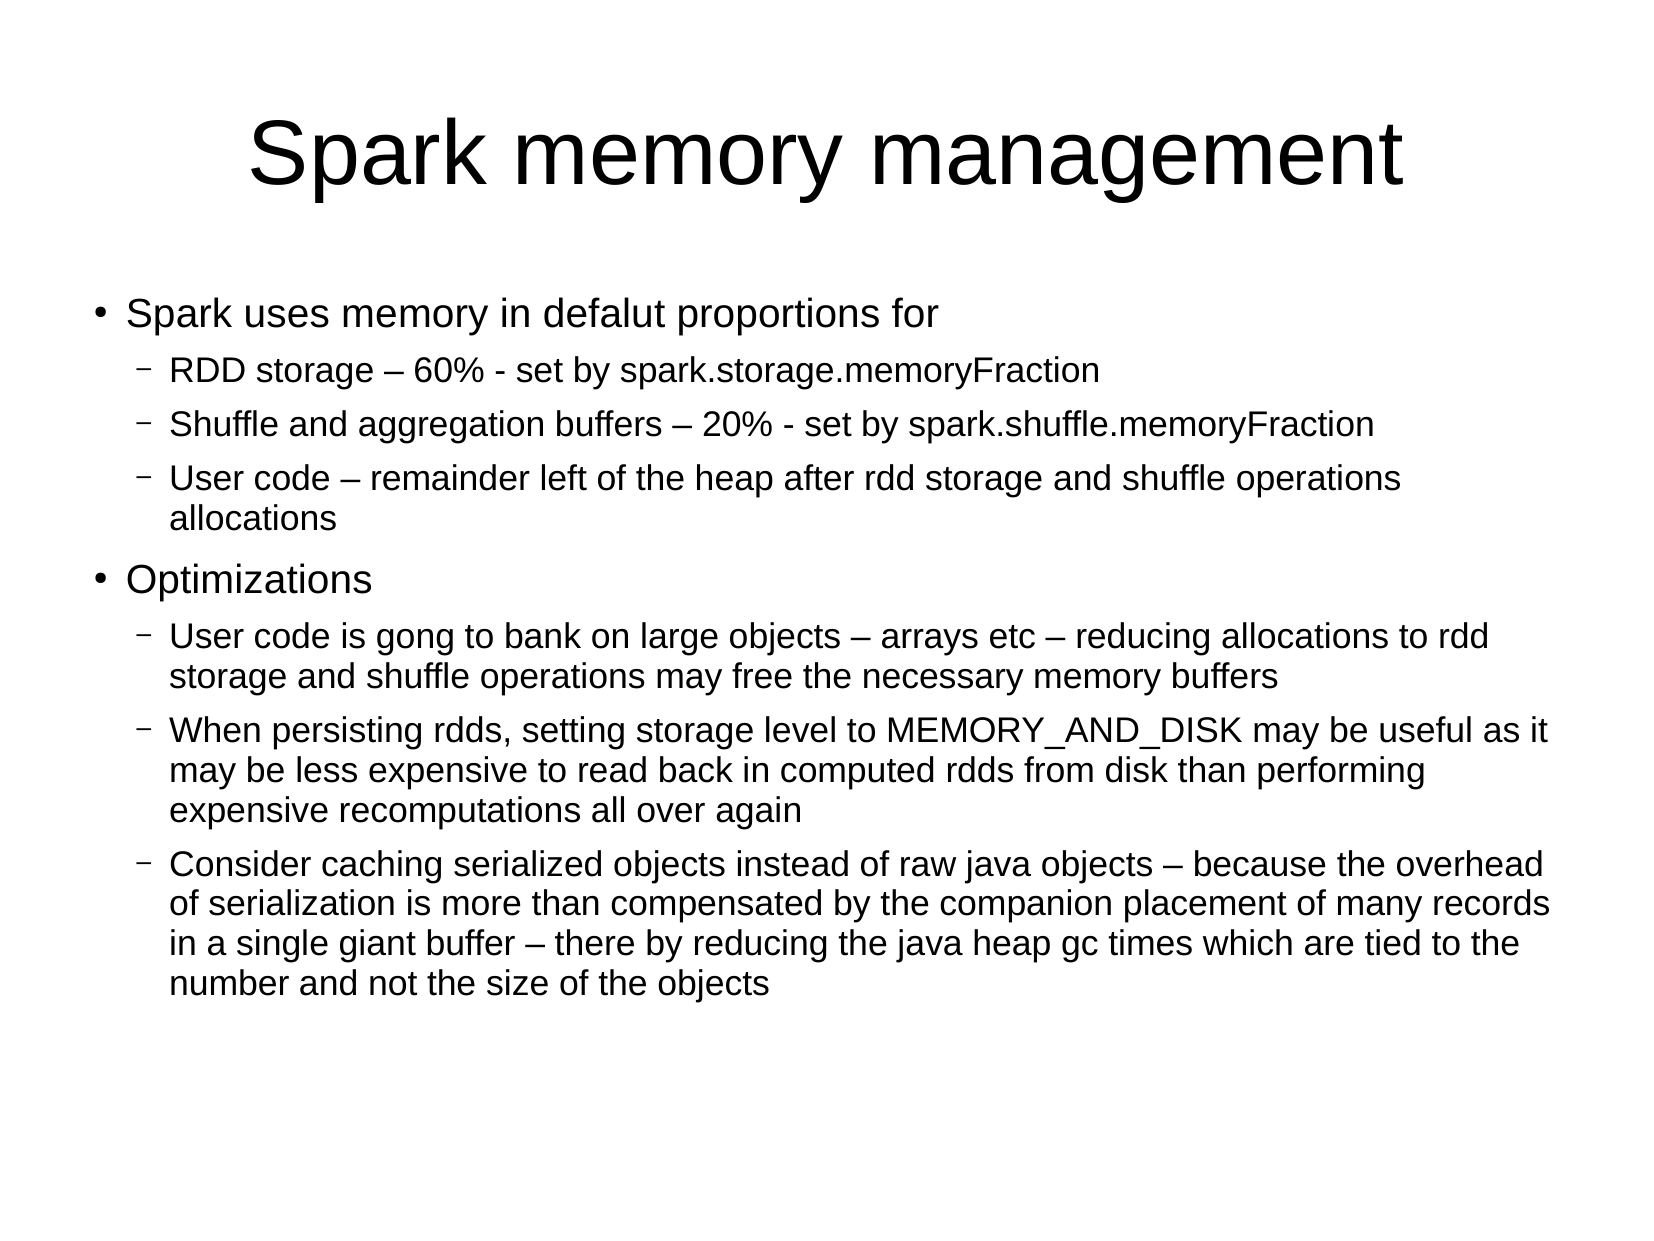

# Spark memory management
Spark uses memory in defalut proportions for
RDD storage – 60% - set by spark.storage.memoryFraction
Shuffle and aggregation buffers – 20% - set by spark.shuffle.memoryFraction
User code – remainder left of the heap after rdd storage and shuffle operations allocations
Optimizations
User code is gong to bank on large objects – arrays etc – reducing allocations to rdd storage and shuffle operations may free the necessary memory buffers
When persisting rdds, setting storage level to MEMORY_AND_DISK may be useful as it may be less expensive to read back in computed rdds from disk than performing expensive recomputations all over again
Consider caching serialized objects instead of raw java objects – because the overhead of serialization is more than compensated by the companion placement of many records in a single giant buffer – there by reducing the java heap gc times which are tied to the number and not the size of the objects